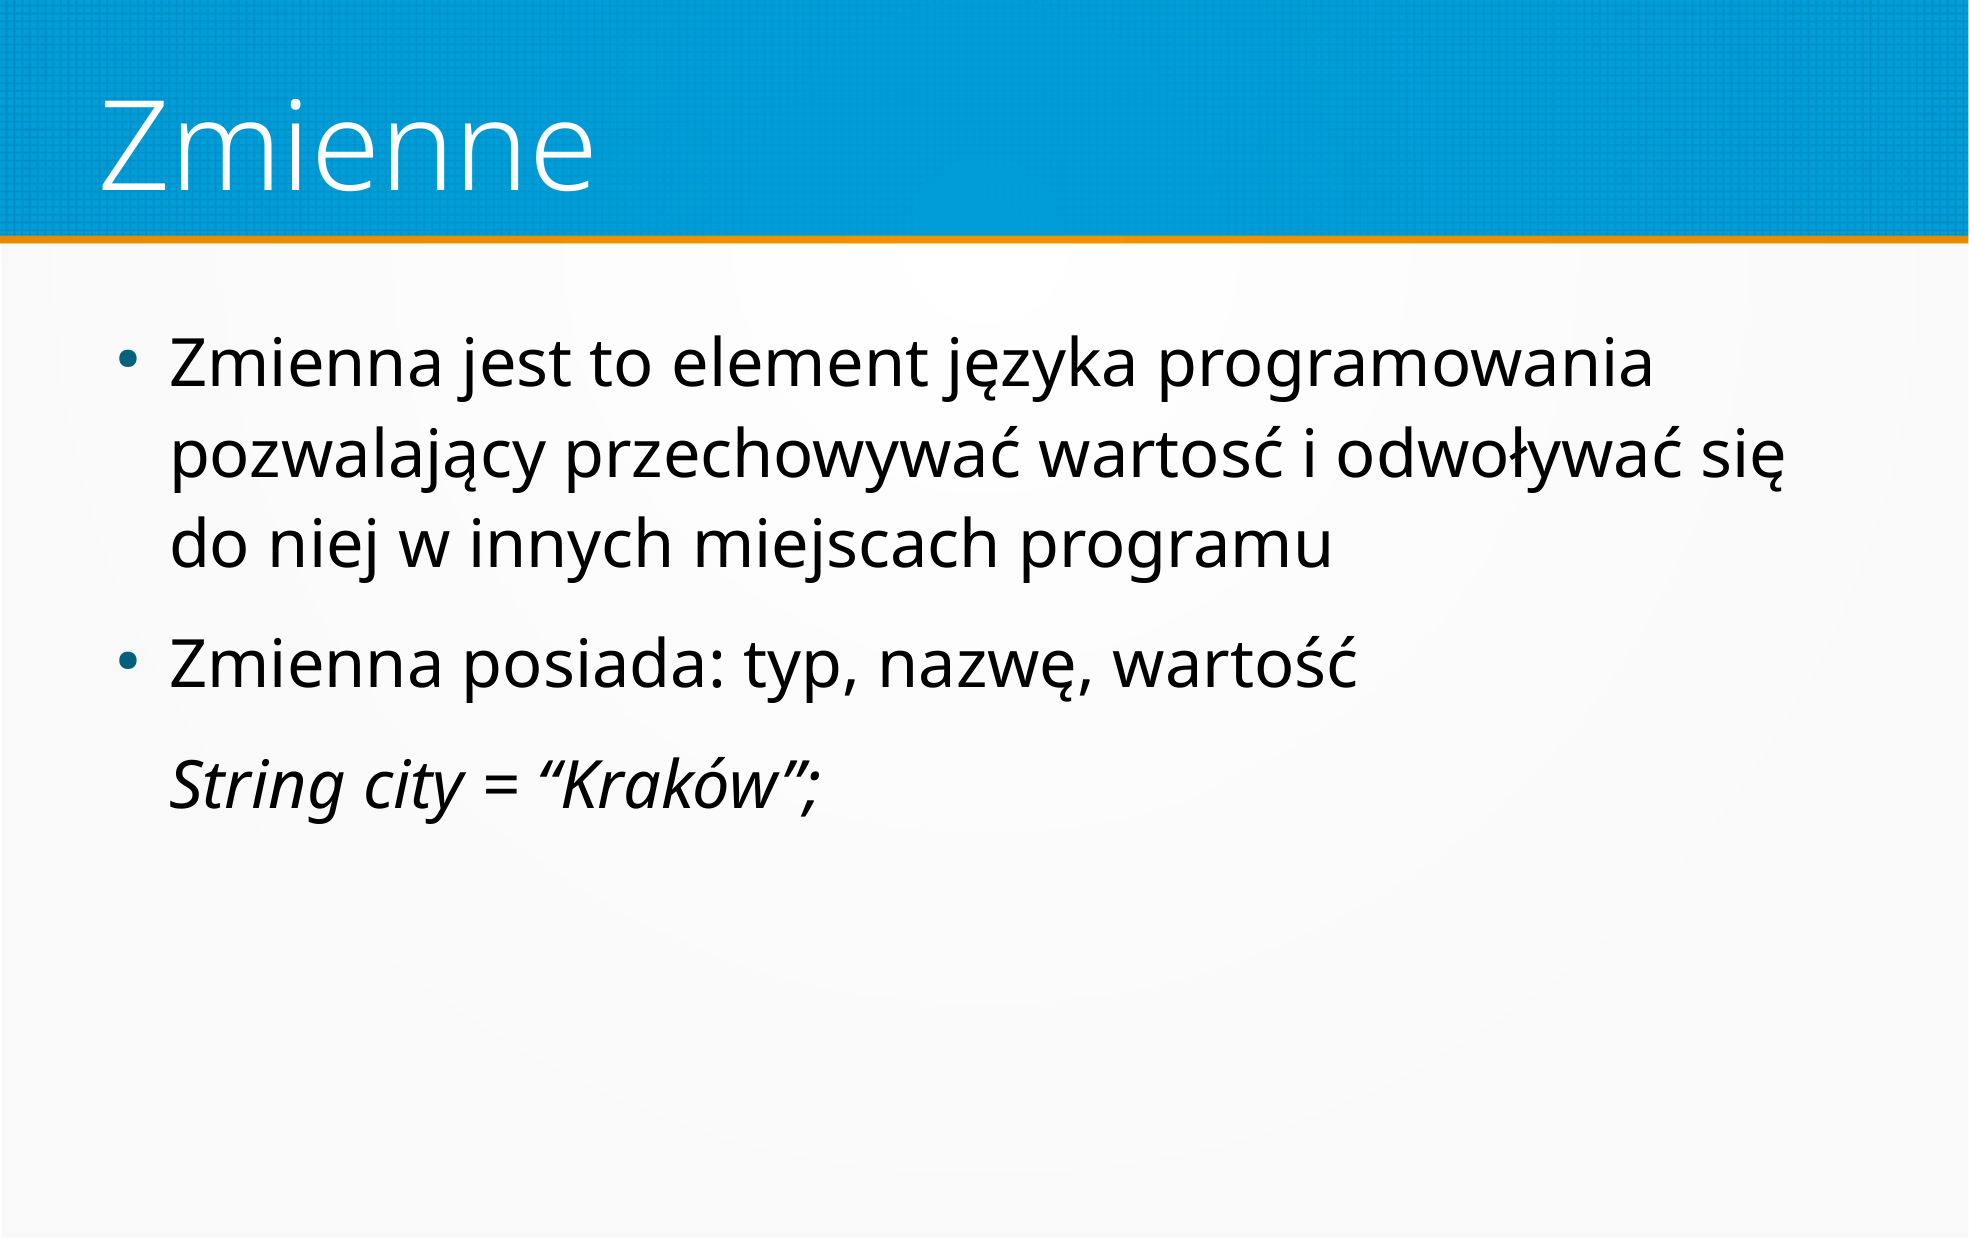

# Zmienne
Zmienna jest to element języka programowania pozwalający przechowywać wartosć i odwoływać się do niej w innych miejscach programu
Zmienna posiada: typ, nazwę, wartość
String city = “Kraków”;